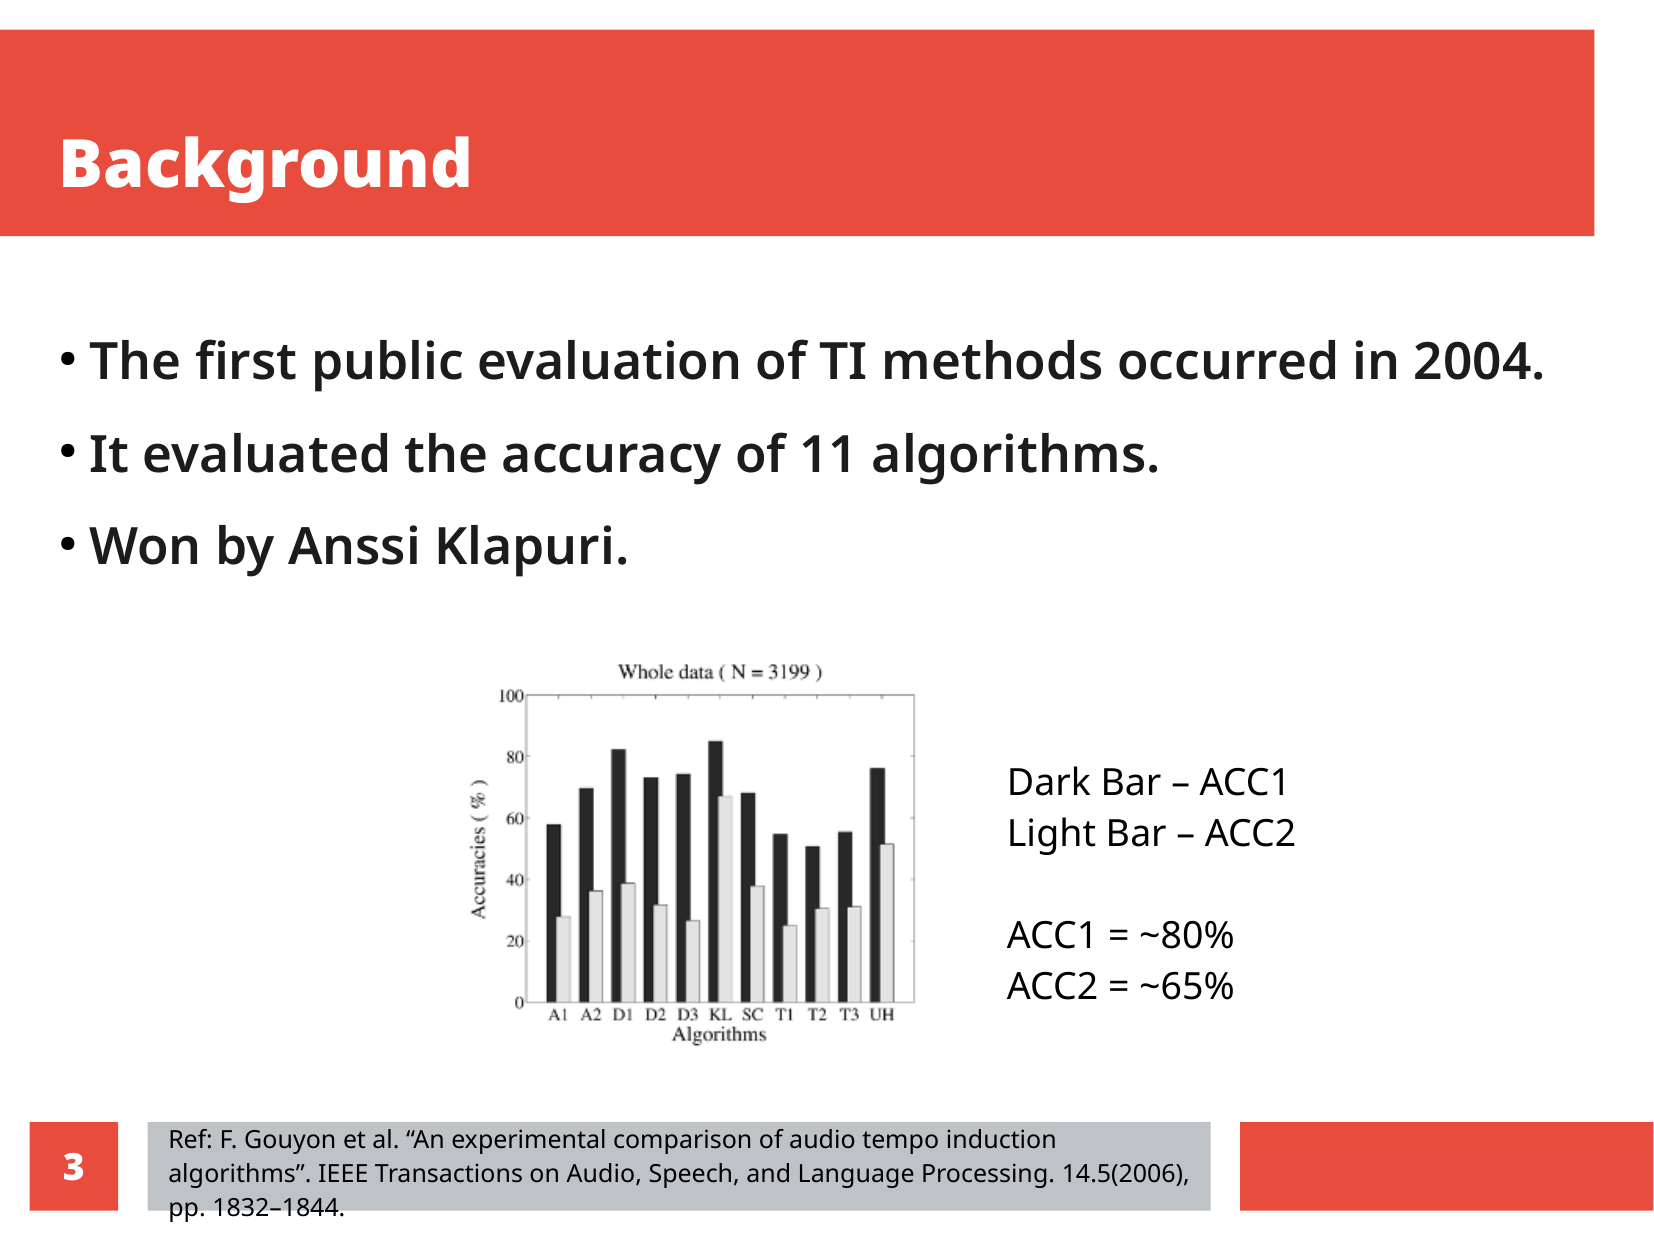

# Background
 The first public evaluation of TI methods occurred in 2004.
 It evaluated the accuracy of 11 algorithms.
 Won by Anssi Klapuri.
Dark Bar – ACC1
Light Bar – ACC2
ACC1 = ~80%
ACC2 = ~65%
Ref: F. Gouyon et al. “An experimental comparison of audio tempo induction algorithms”. IEEE Transactions on Audio, Speech, and Language Processing. 14.5(2006), pp. 1832–1844.
3